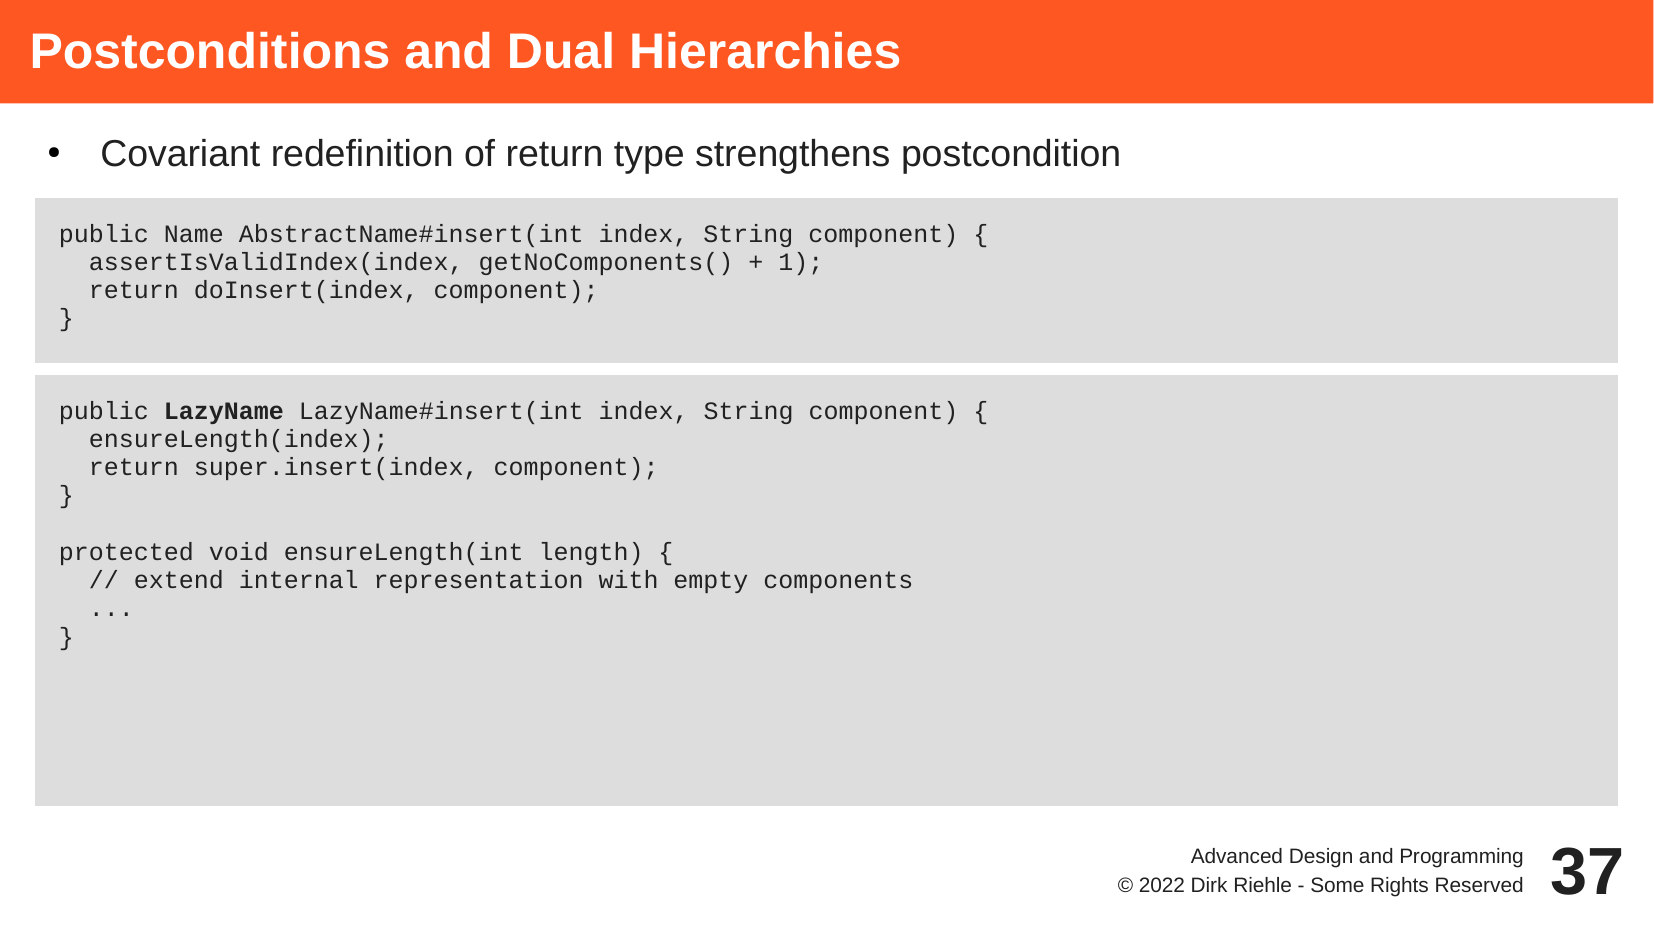

# Postconditions and Dual Hierarchies
Covariant redefinition of return type strengthens postcondition
public Name AbstractName#insert(int index, String component) {
 assertIsValidIndex(index, getNoComponents() + 1);
 return doInsert(index, component);
}
public LazyName LazyName#insert(int index, String component) {
 ensureLength(index);
 return super.insert(index, component);
}
protected void ensureLength(int length) {
 // extend internal representation with empty components
 ...
}
Advanced Design and Programming
37
© 2022 Dirk Riehle - Some Rights Reserved